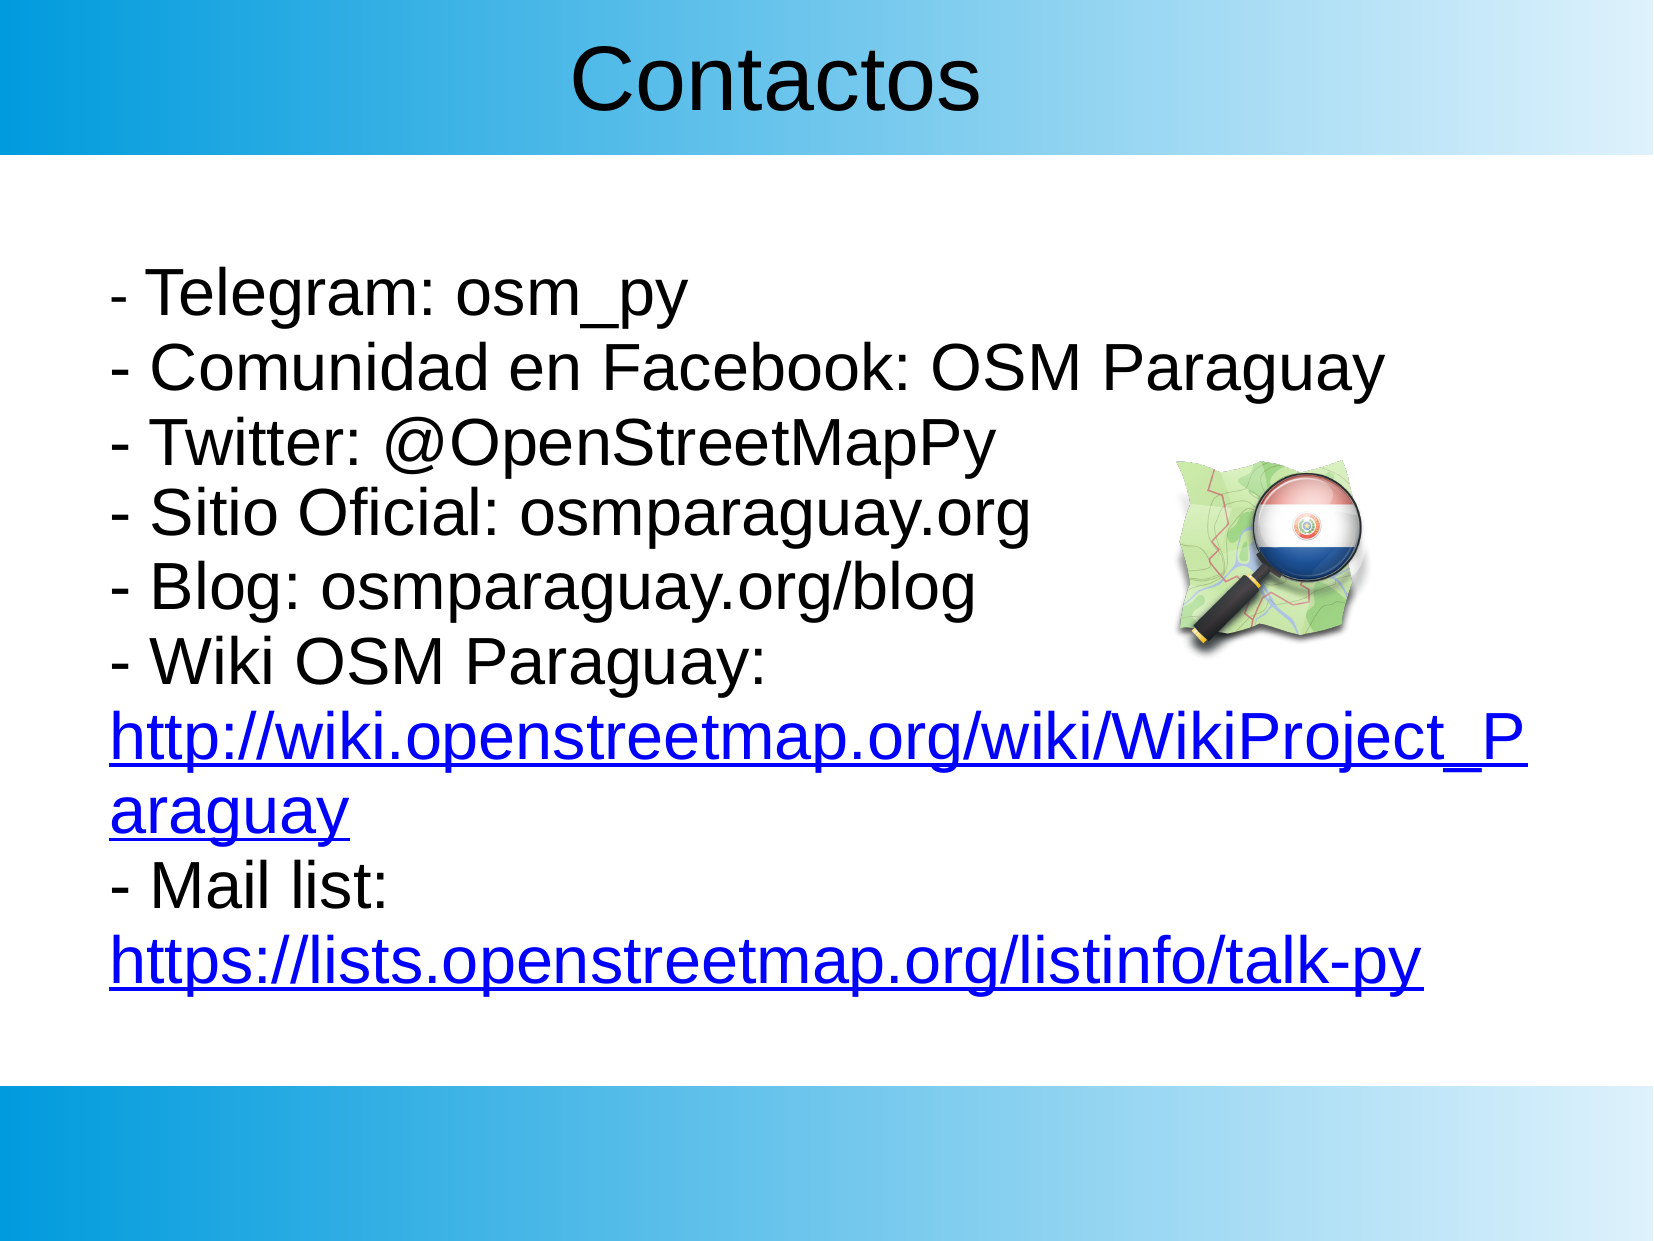

Contactos
- Telegram: osm_py
- Comunidad en Facebook: OSM Paraguay
- Twitter: @OpenStreetMapPy
- Sitio Oficial: osmparaguay.org
- Blog: osmparaguay.org/blog
- Wiki OSM Paraguay: http://wiki.openstreetmap.org/wiki/WikiProject_Paraguay
- Mail list: https://lists.openstreetmap.org/listinfo/talk-py